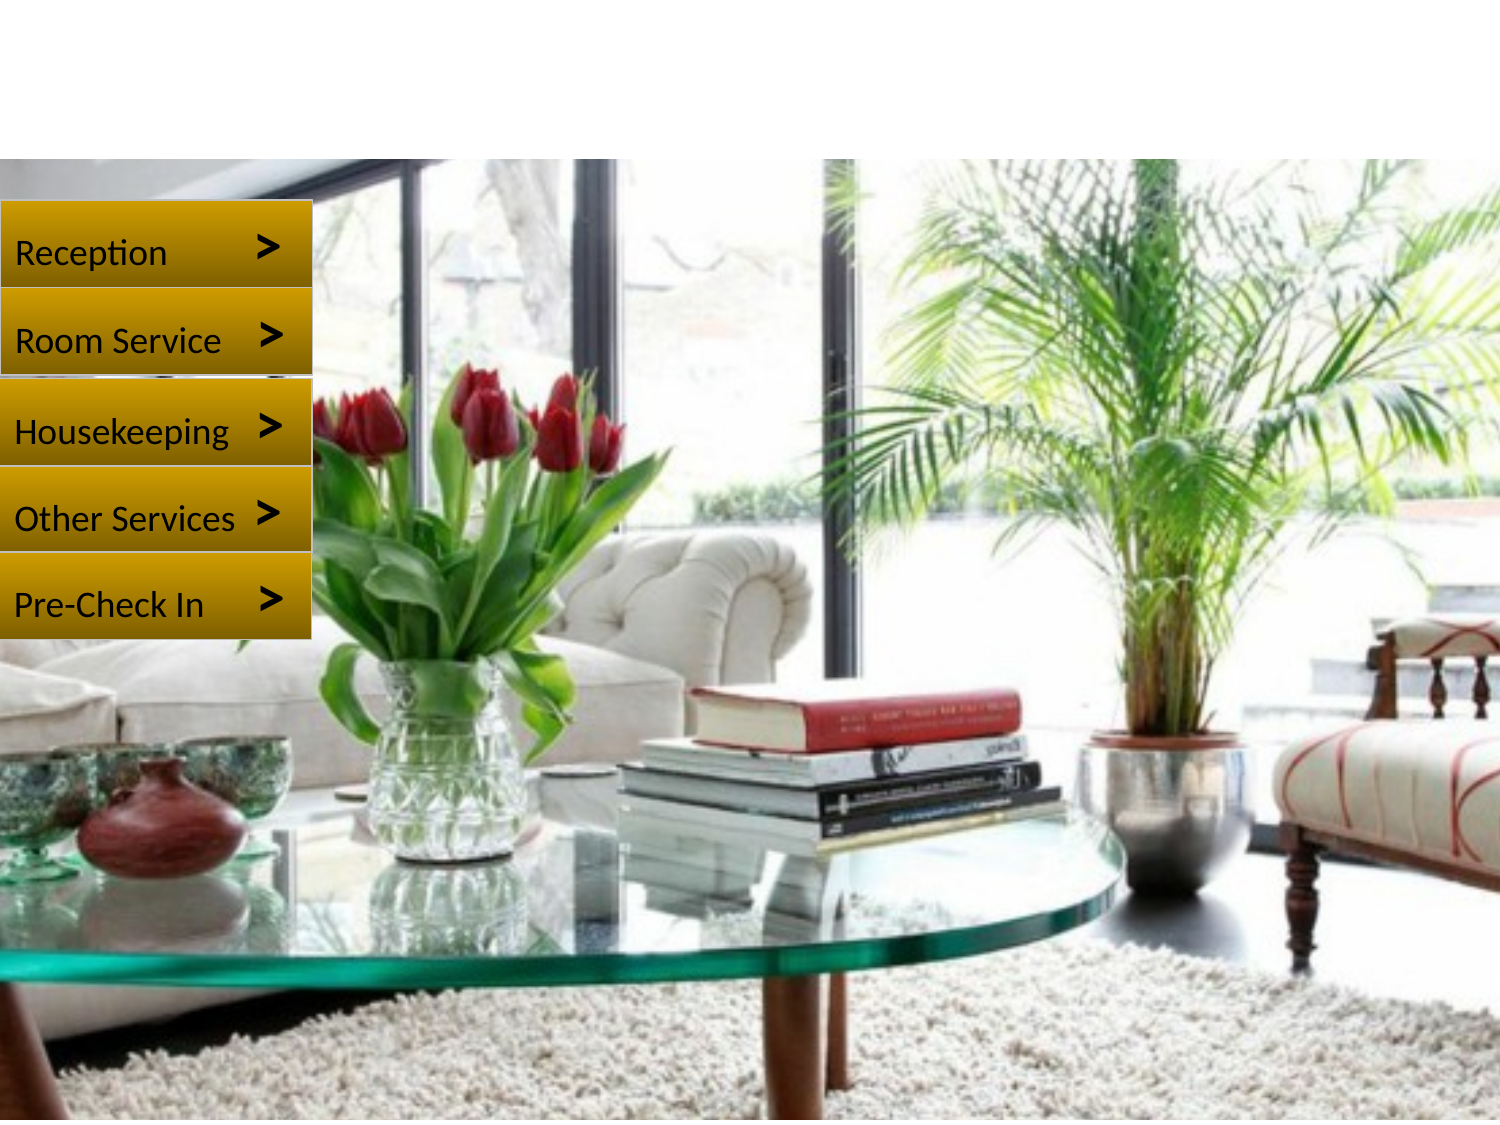

Reception ˃
Room Service ˃
Housekeeping ˃
Other Services ˃
Pre-Check In ˃